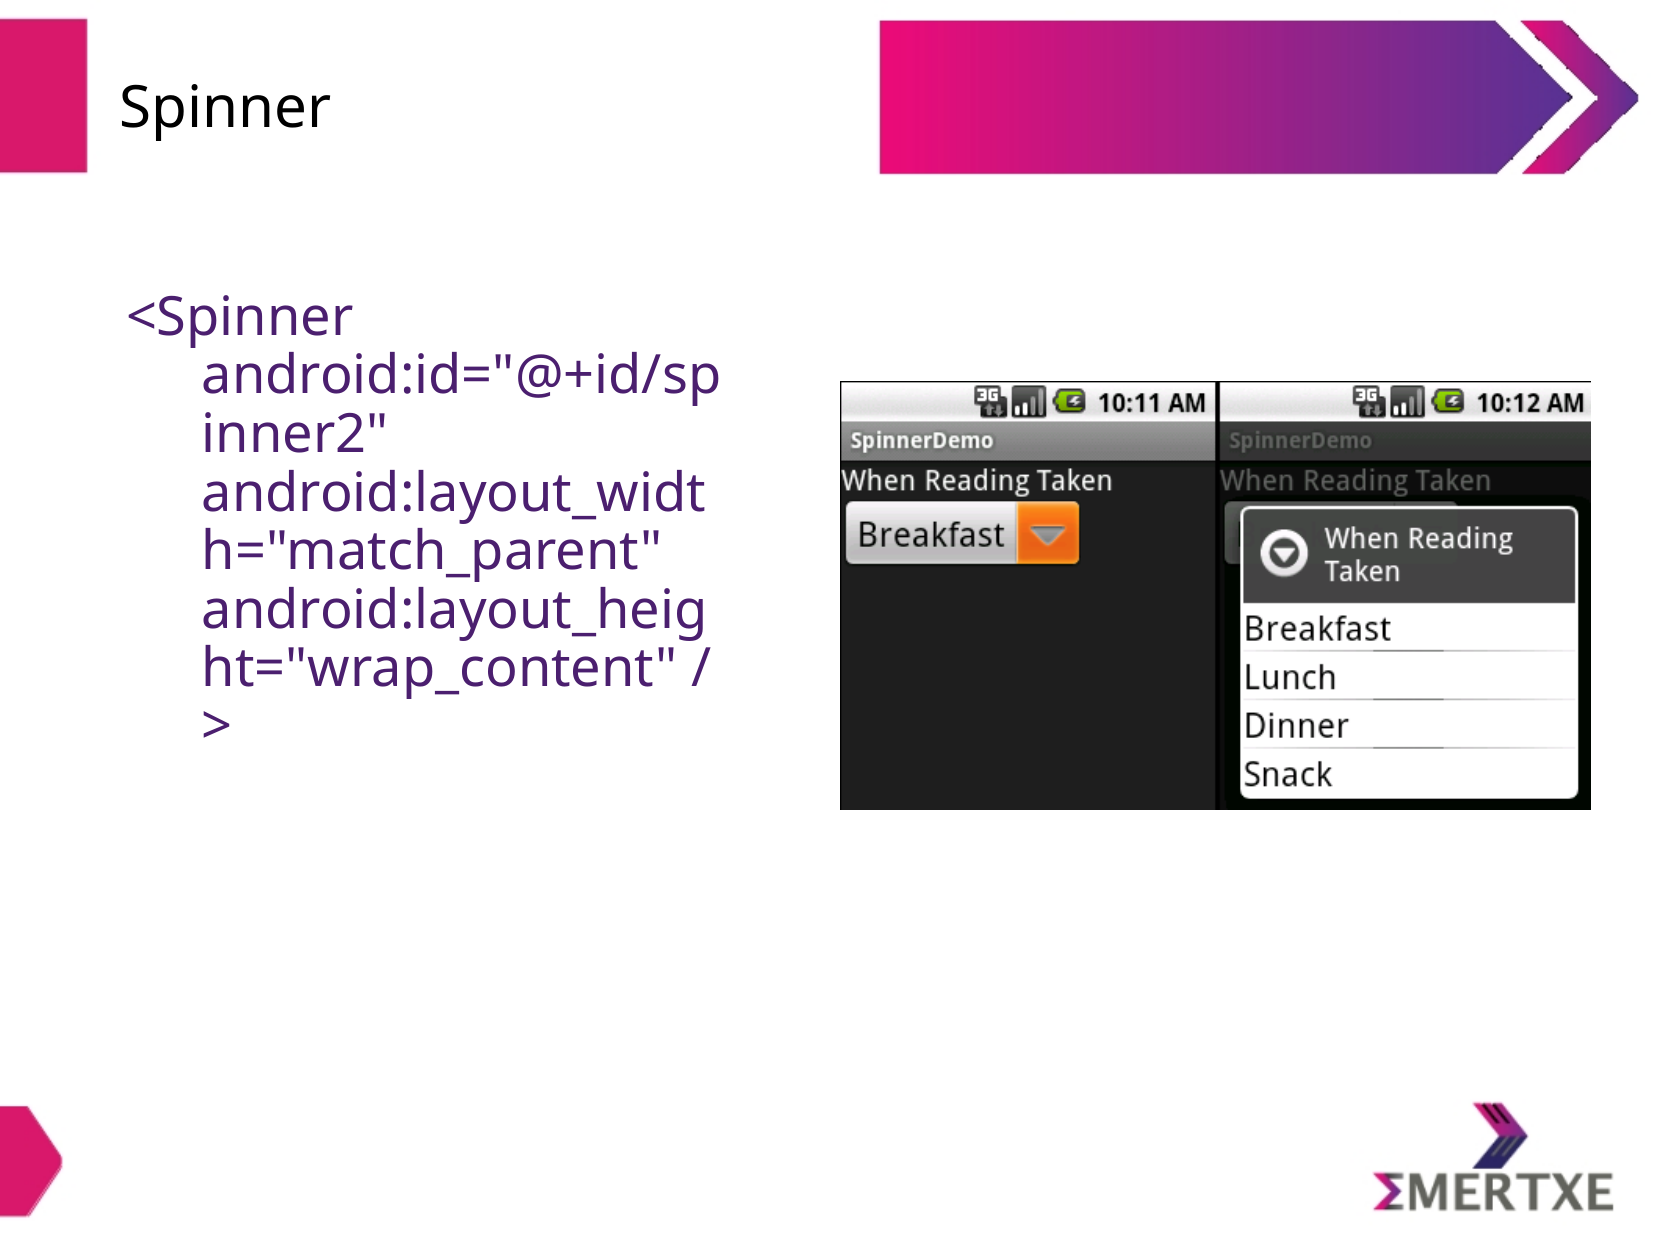

# Spinner
<Spinner android:id="@+id/spinner2" android:layout_width="match_parent" android:layout_height="wrap_content" />